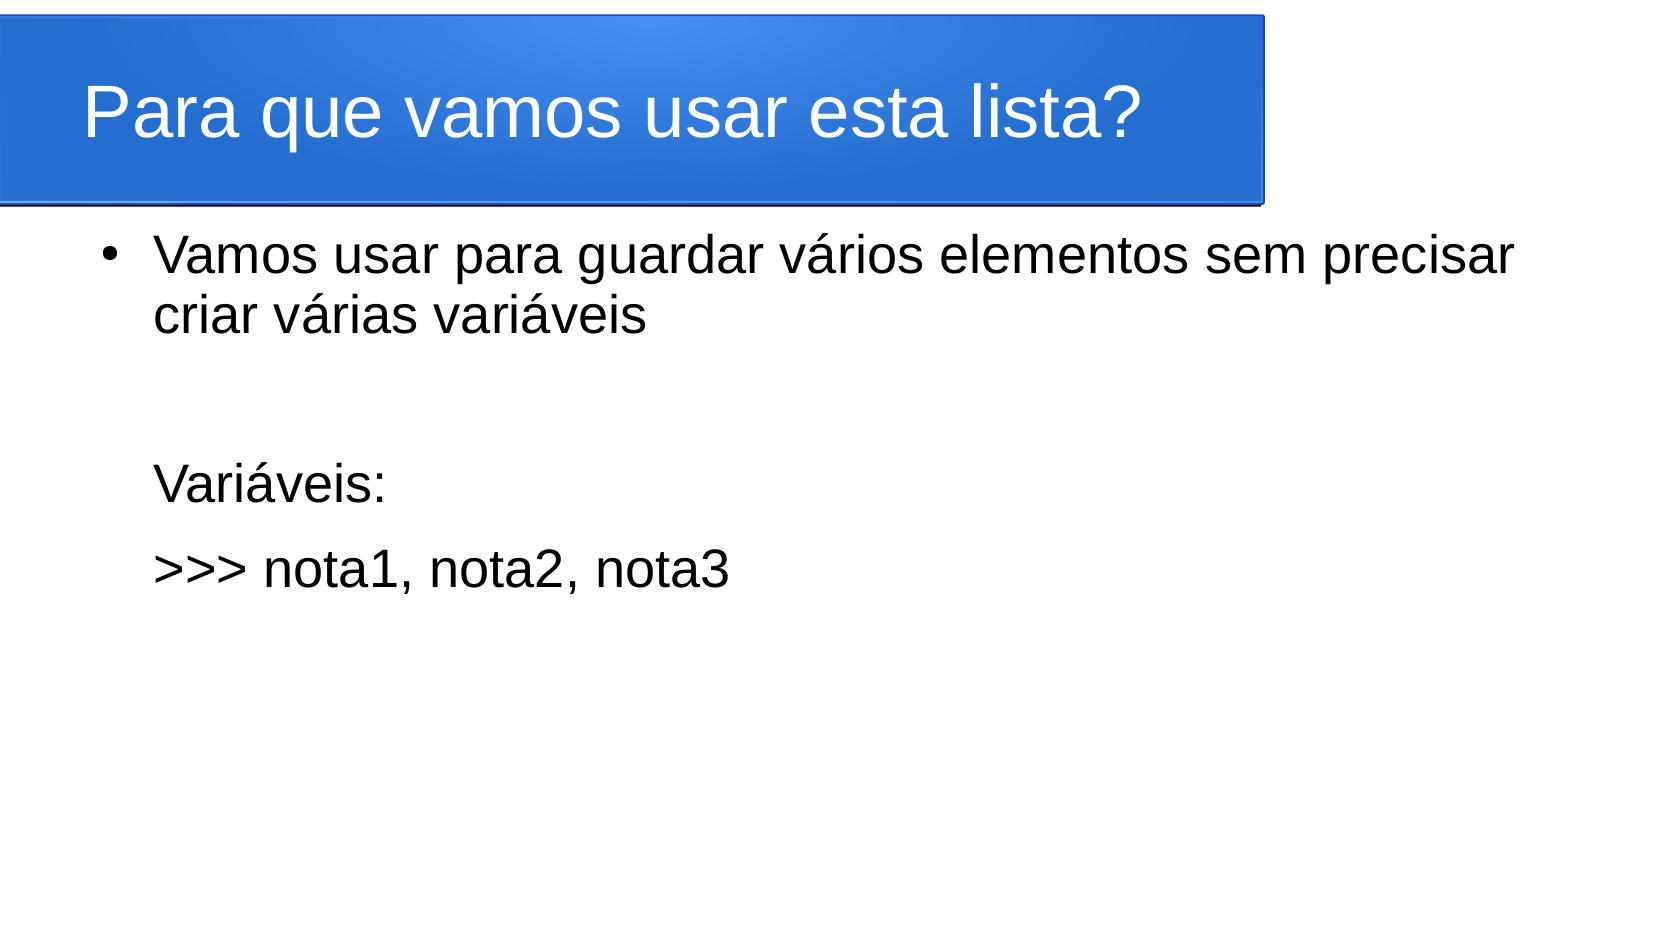

# Para que vamos usar esta lista?
Vamos usar para guardar vários elementos sem precisar criar várias variáveis
Variáveis:
>>> nota1, nota2, nota3